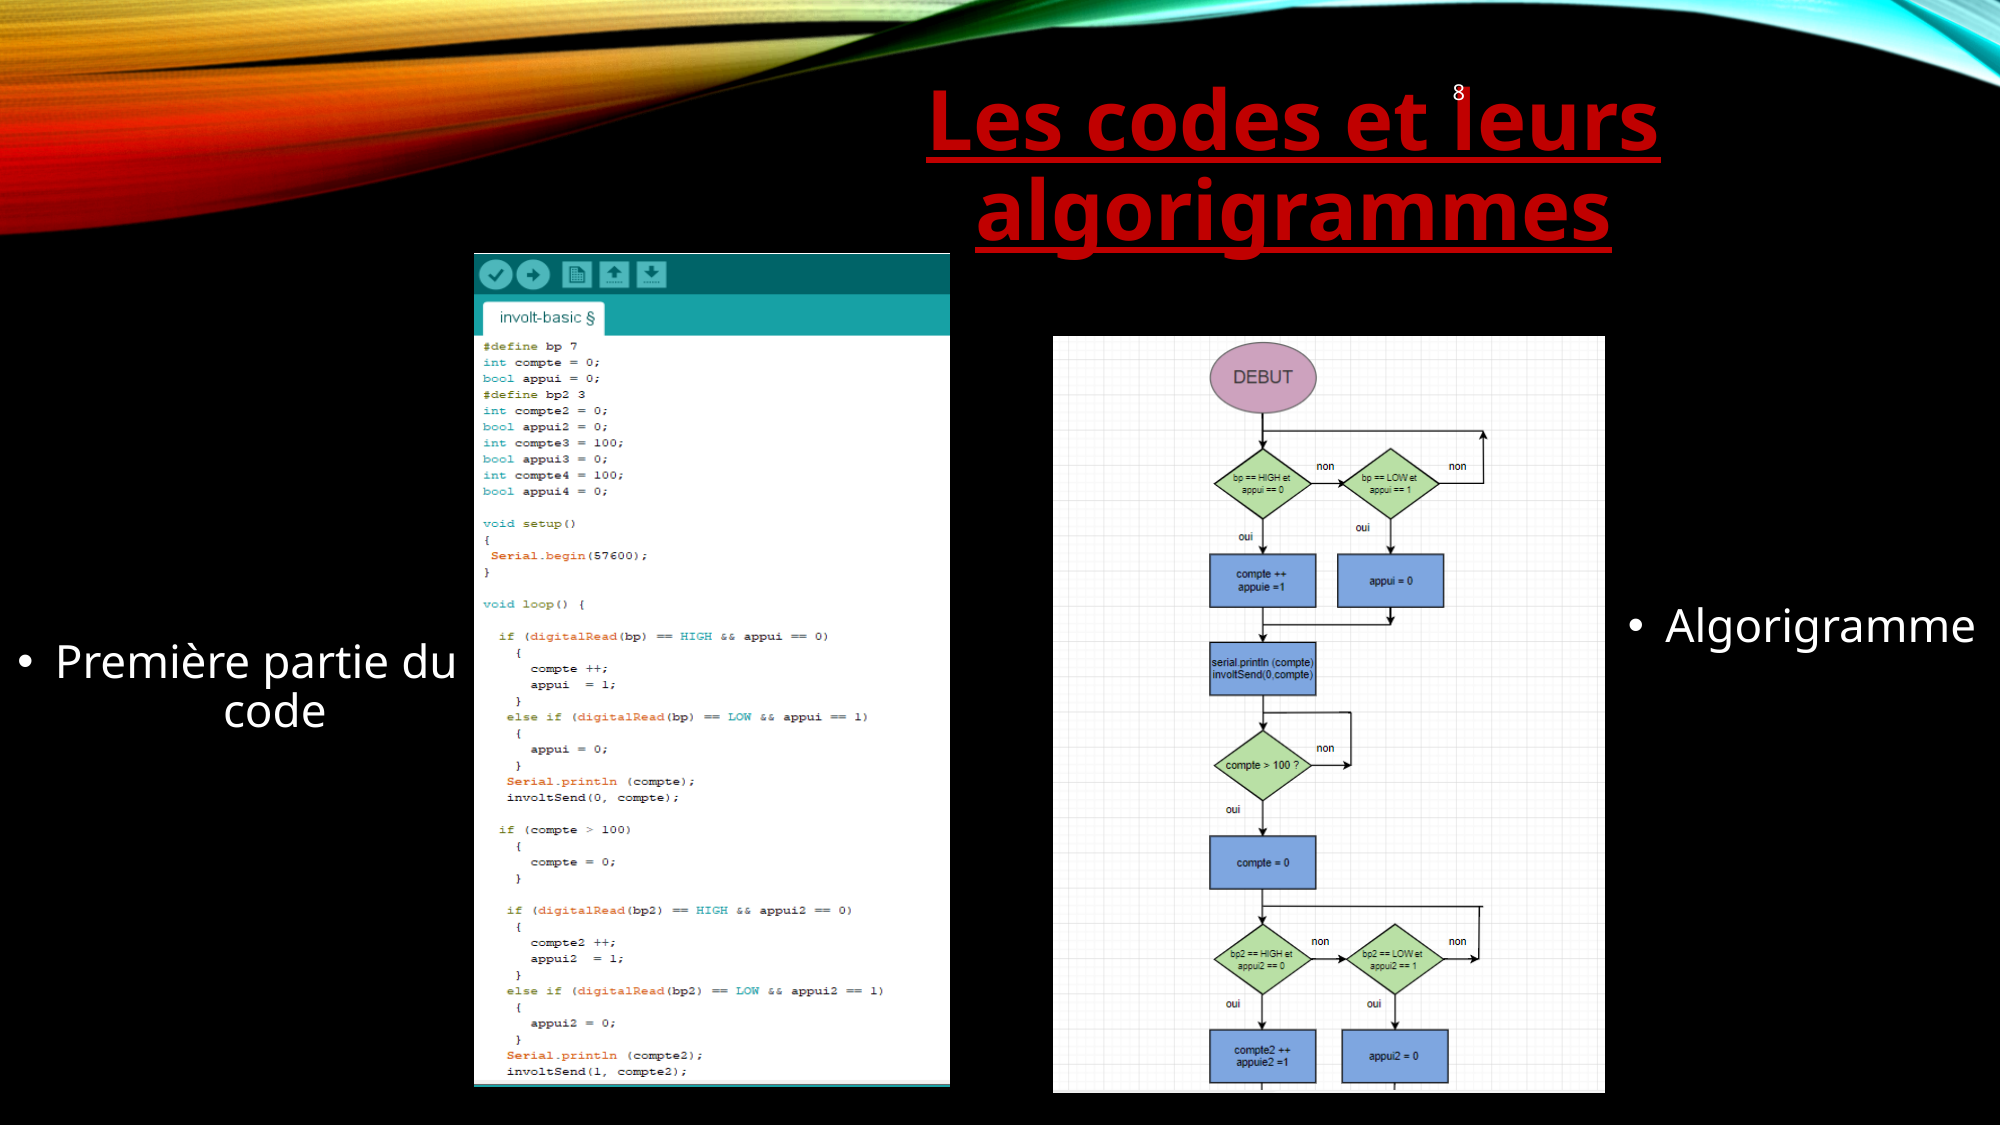

# Les codes et leurs algorigrammes
Algorigramme
Première partie du code